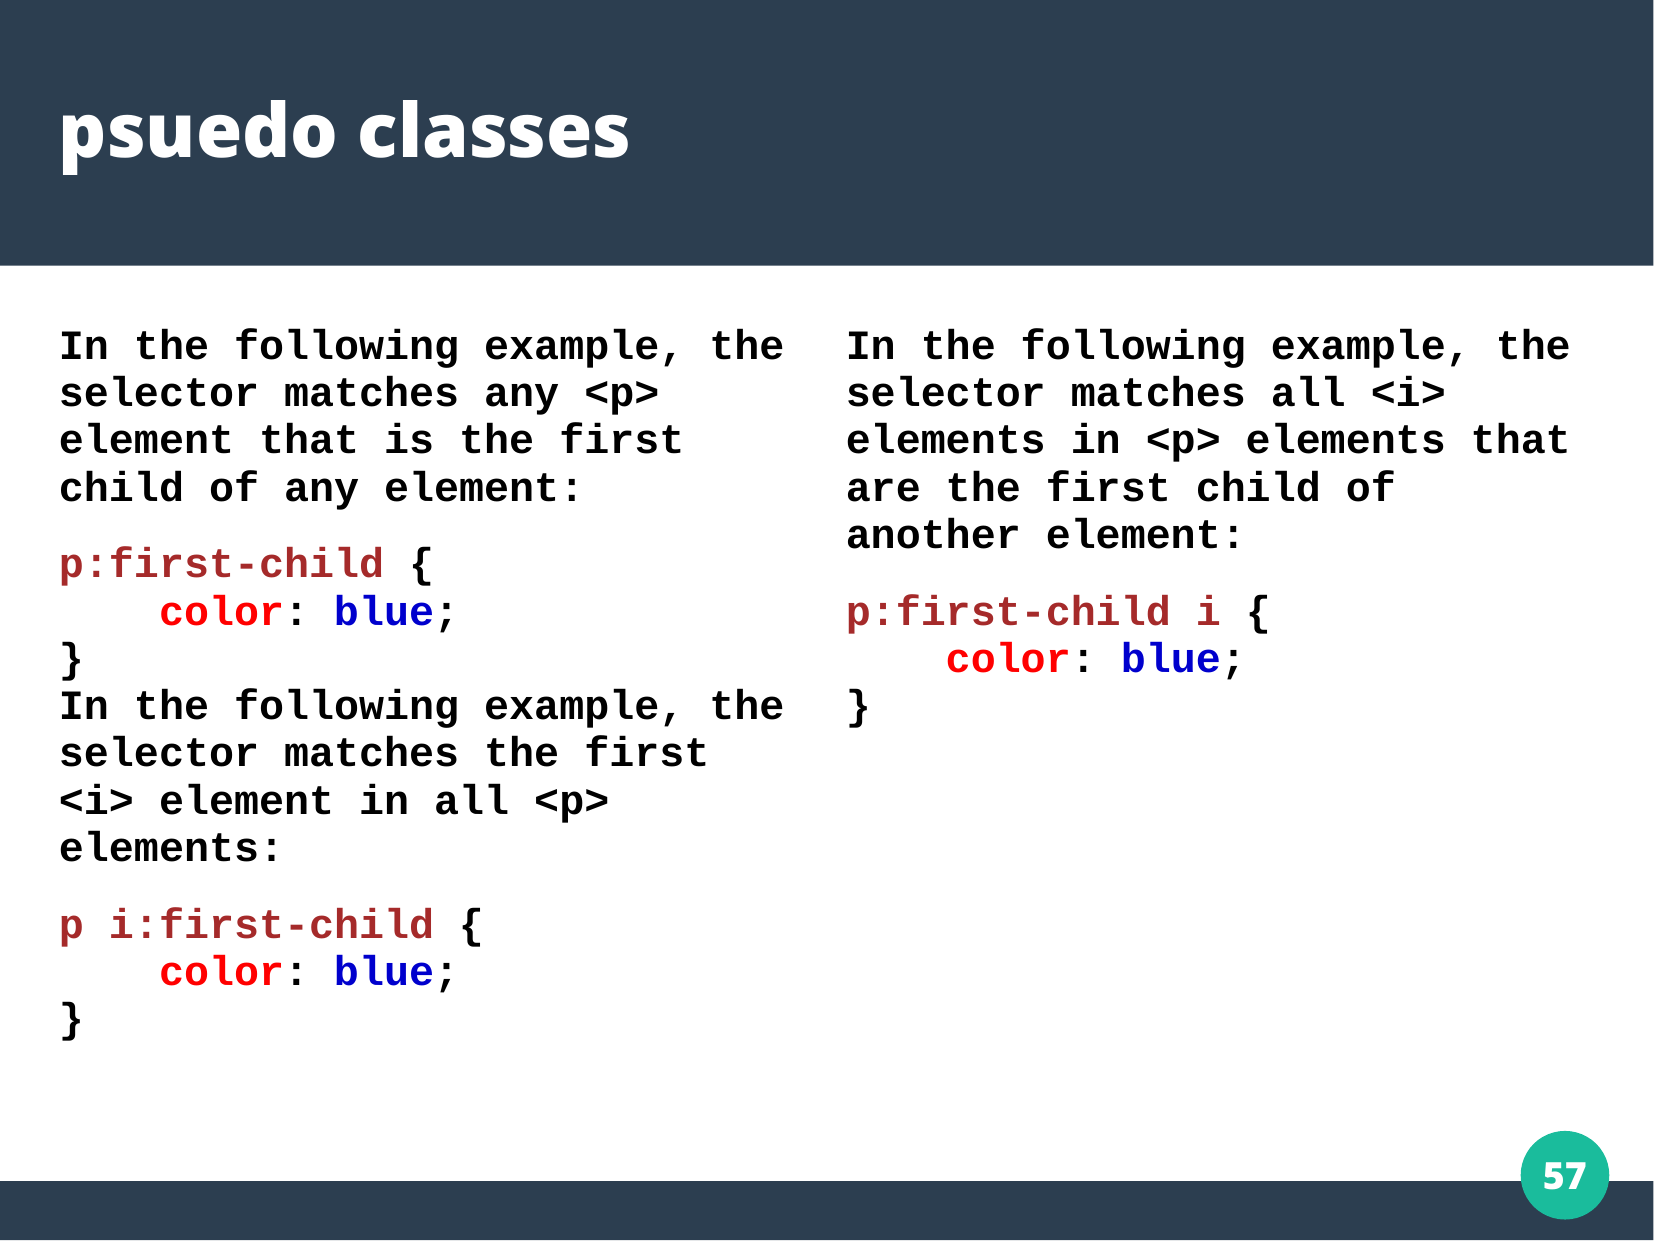

# psuedo classes
In the following example, the selector matches any <p> element that is the first child of any element:
p:first-child {
    color: blue;
}
In the following example, the selector matches the first <i> element in all <p> elements:
p i:first-child {
    color: blue;
}
In the following example, the selector matches all <i> elements in <p> elements that are the first child of another element:
p:first-child i {
    color: blue;
}
57